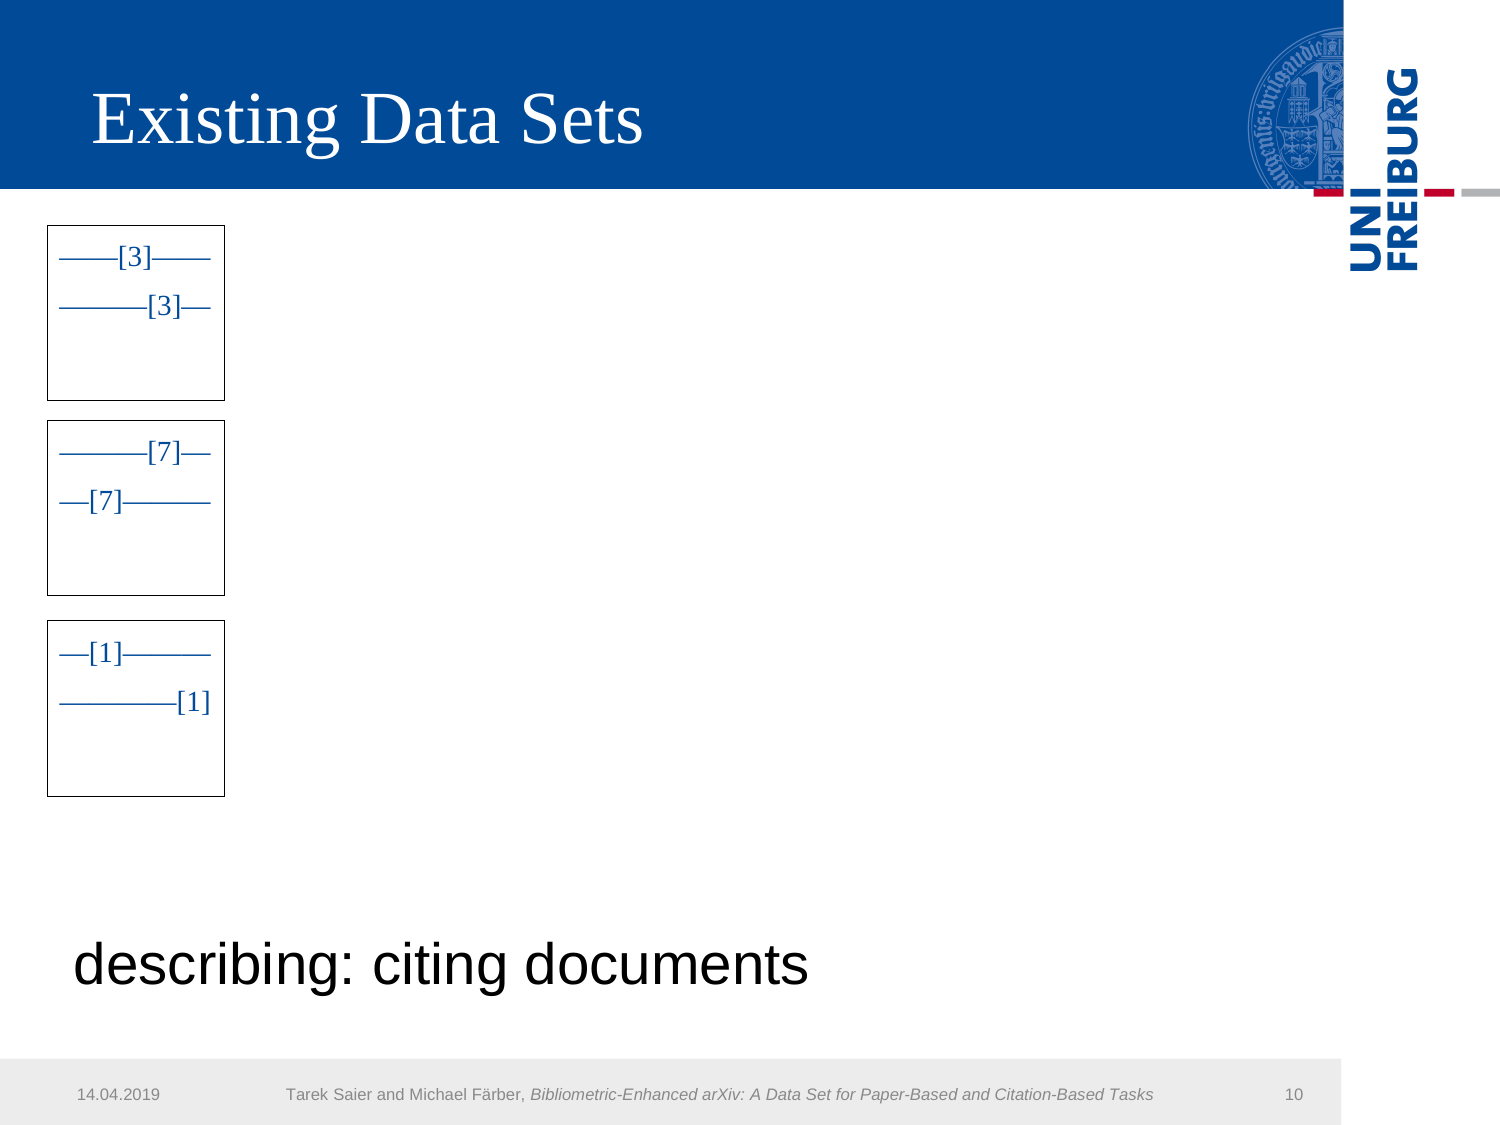

# Existing Data Sets
——[3]——
———[3]—
———[7]—
—[7]———
—[1]———
————[1]
describing: citing documents + cited document
Präsentationstitel
10